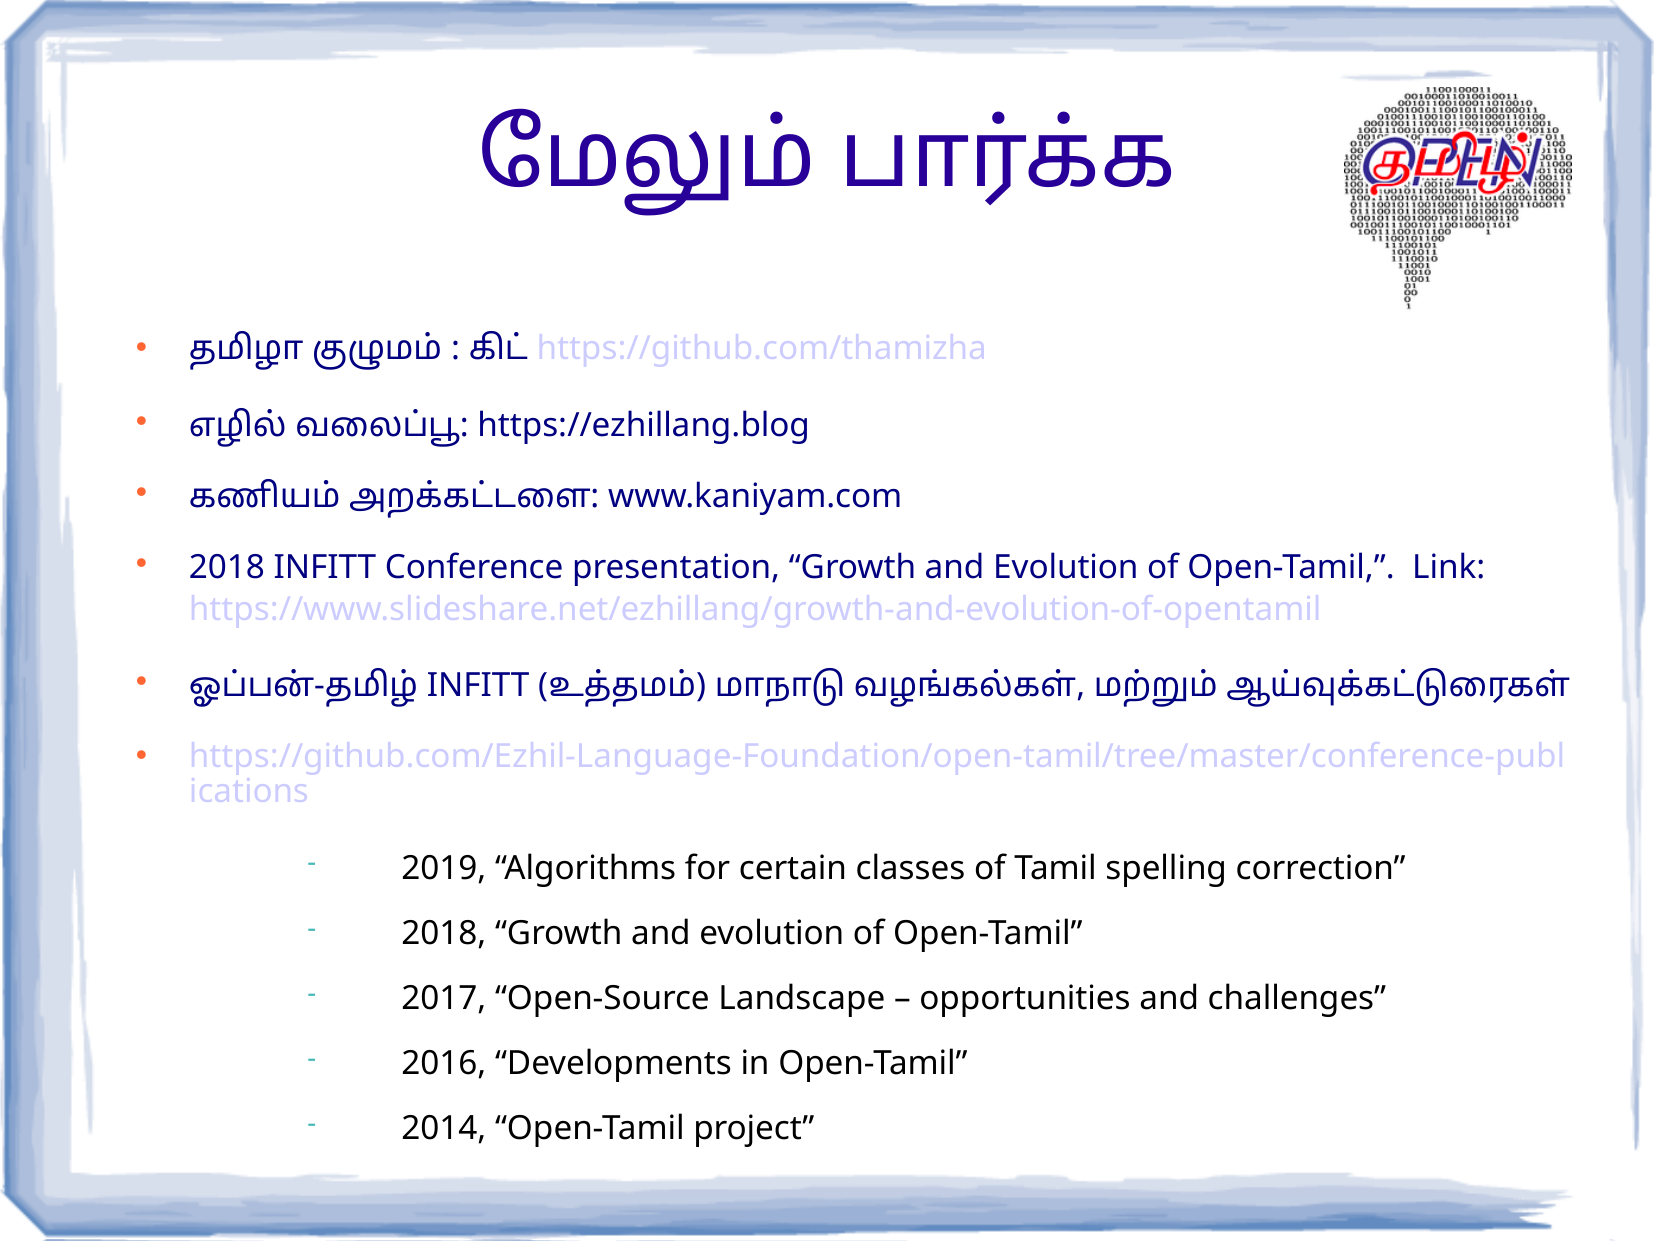

# மேலும் பார்க்க
தமிழா குழுமம் : கிட் https://github.com/thamizha
எழில் வலைப்பூ: https://ezhillang.blog
கணியம் அறக்கட்டளை: www.kaniyam.com
2018 INFITT Conference presentation, “Growth and Evolution of Open-Tamil,”. Link: https://www.slideshare.net/ezhillang/growth-and-evolution-of-opentamil
ஓப்பன்-தமிழ் INFITT (உத்தமம்) மாநாடு வழங்கல்கள், மற்றும் ஆய்வுக்கட்டுரைகள்
https://github.com/Ezhil-Language-Foundation/open-tamil/tree/master/conference-publications
2019, “Algorithms for certain classes of Tamil spelling correction”
2018, “Growth and evolution of Open-Tamil”
2017, “Open-Source Landscape – opportunities and challenges”
2016, “Developments in Open-Tamil”
2014, “Open-Tamil project”